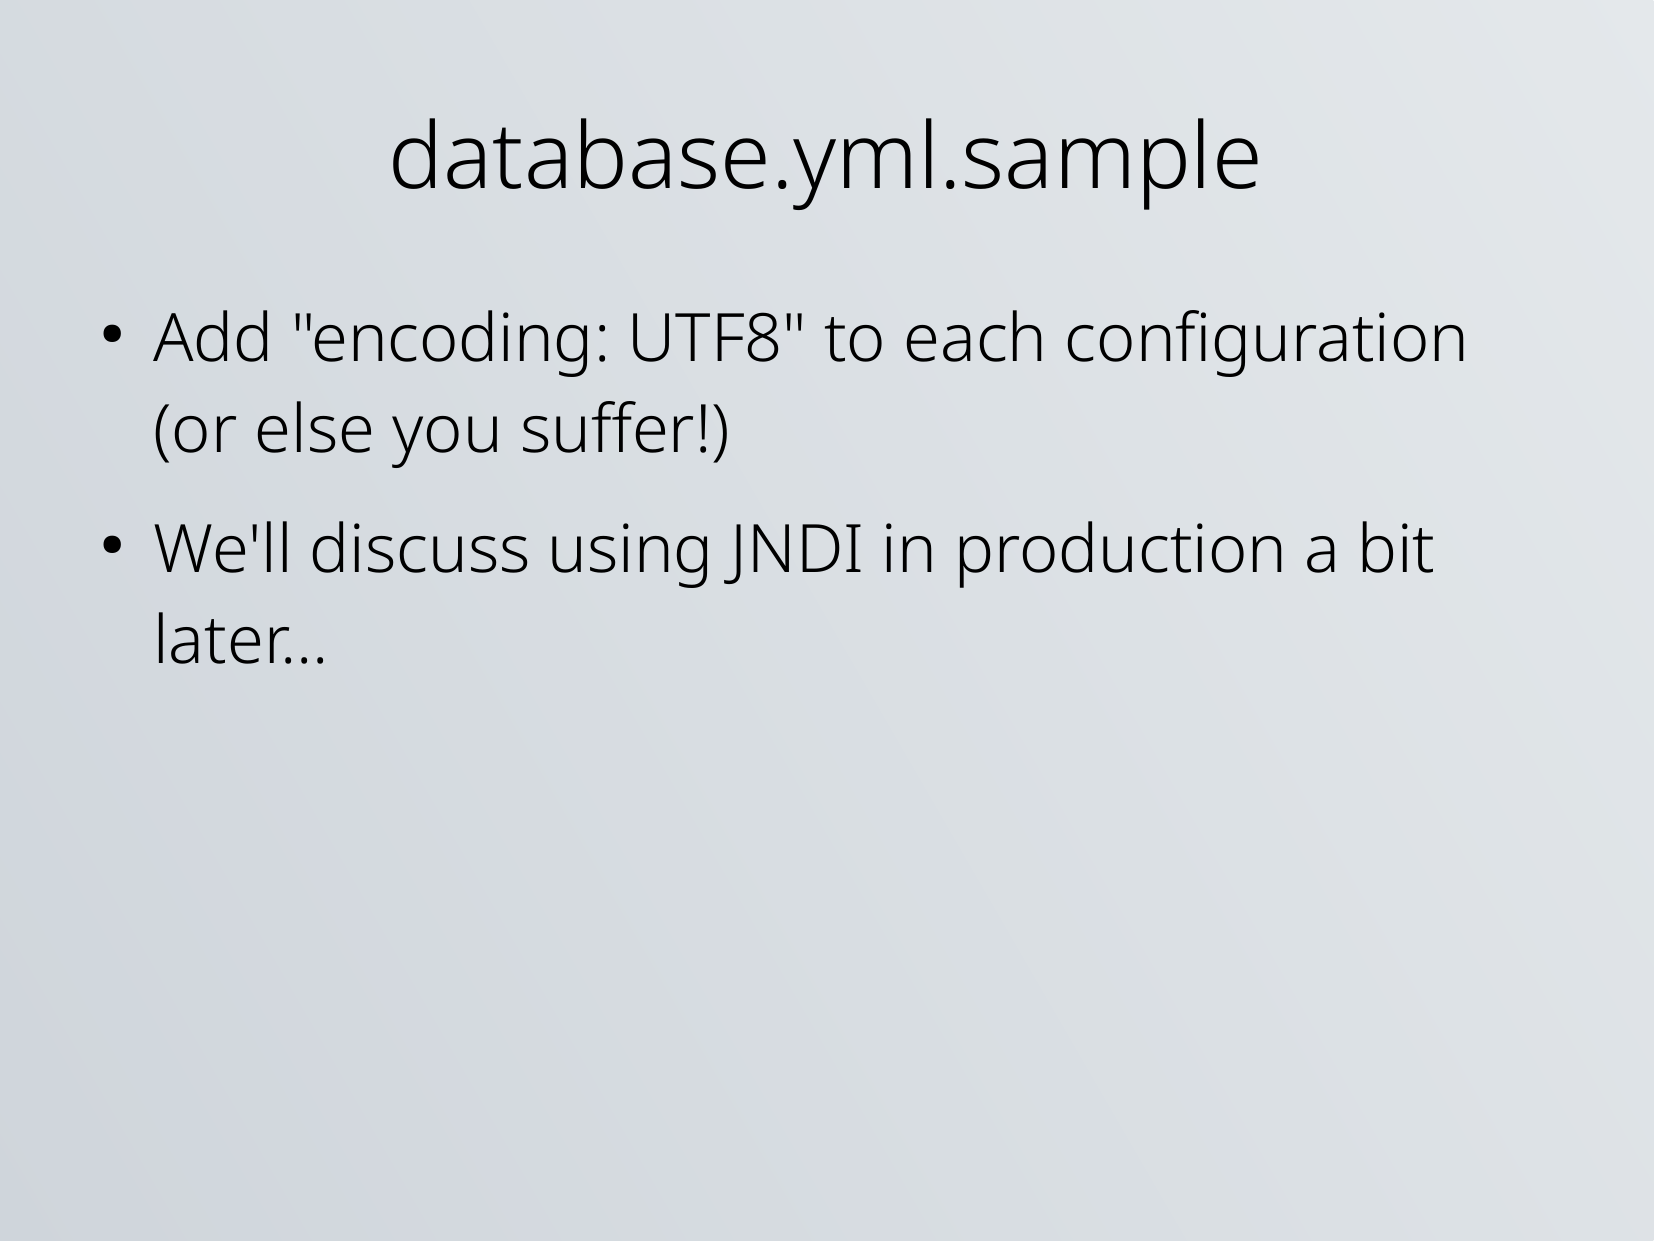

# database.yml.sample
Add "encoding: UTF8" to each configuration
(or else you suffer!)
We'll discuss using JNDI in production a bit later...